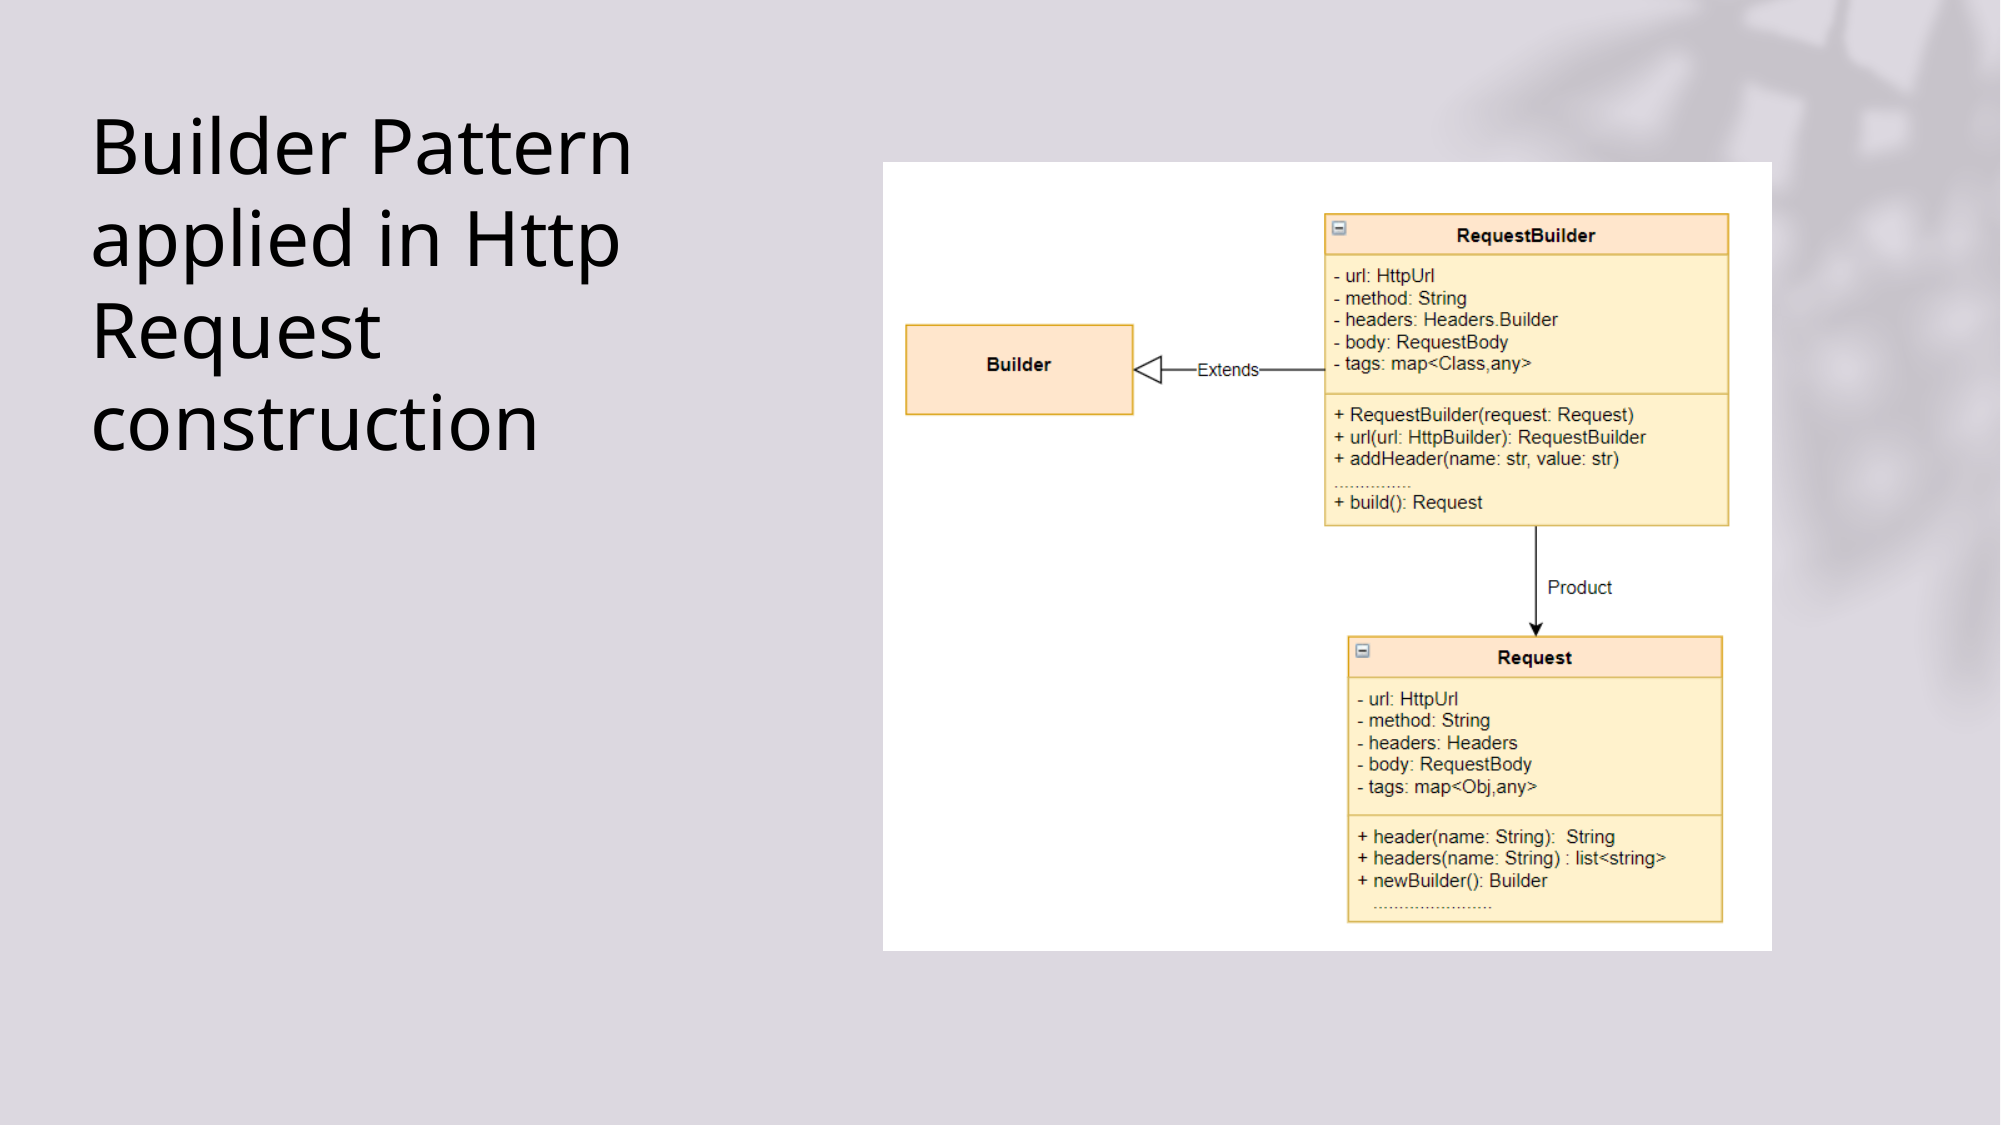

# Builder Pattern applied in Http Request construction